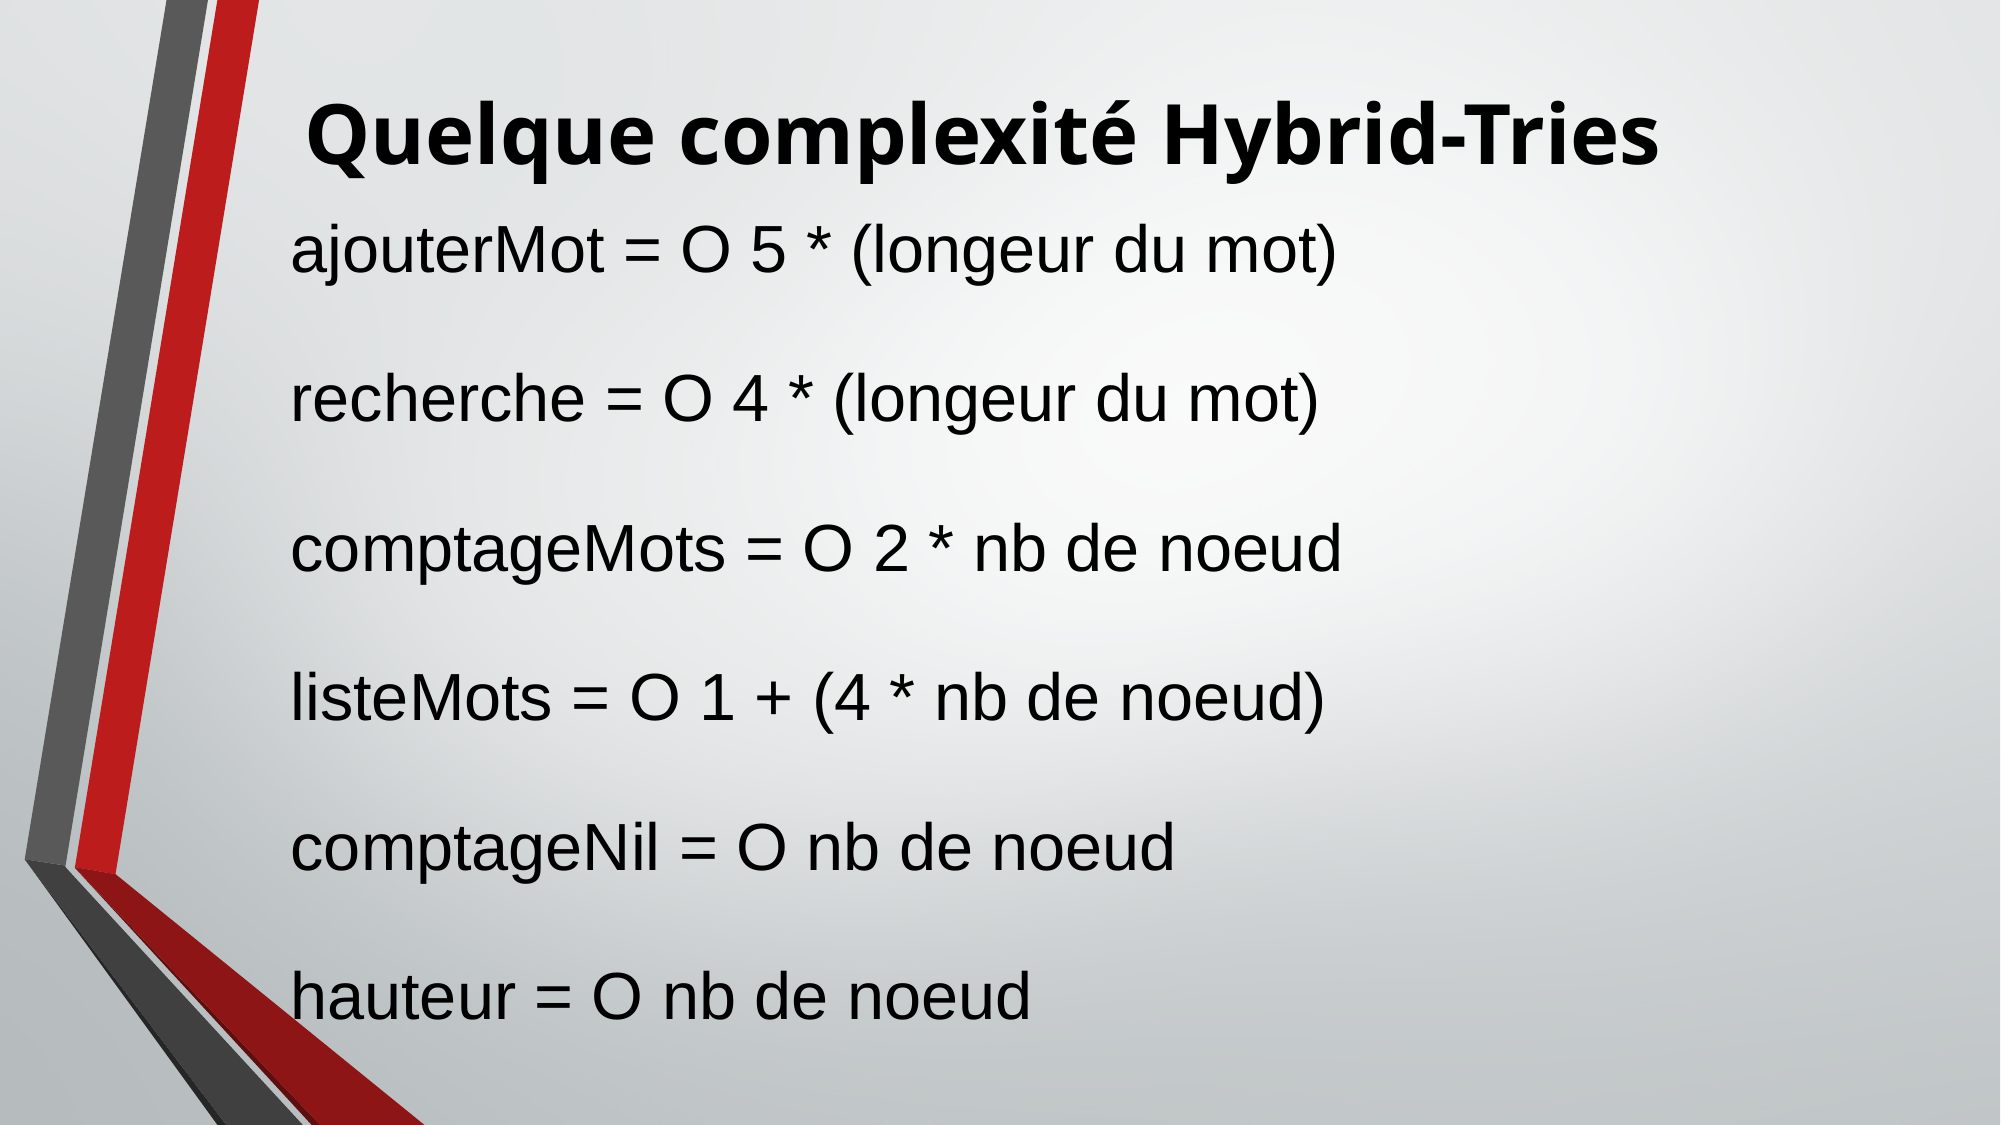

# Quelque complexité Hybrid-Tries
ajouterMot = O 5 * (longeur du mot)
recherche = O 4 * (longeur du mot)
comptageMots = O 2 * nb de noeud
listeMots = O 1 + (4 * nb de noeud)
comptageNil = O nb de noeud
hauteur = O nb de noeud